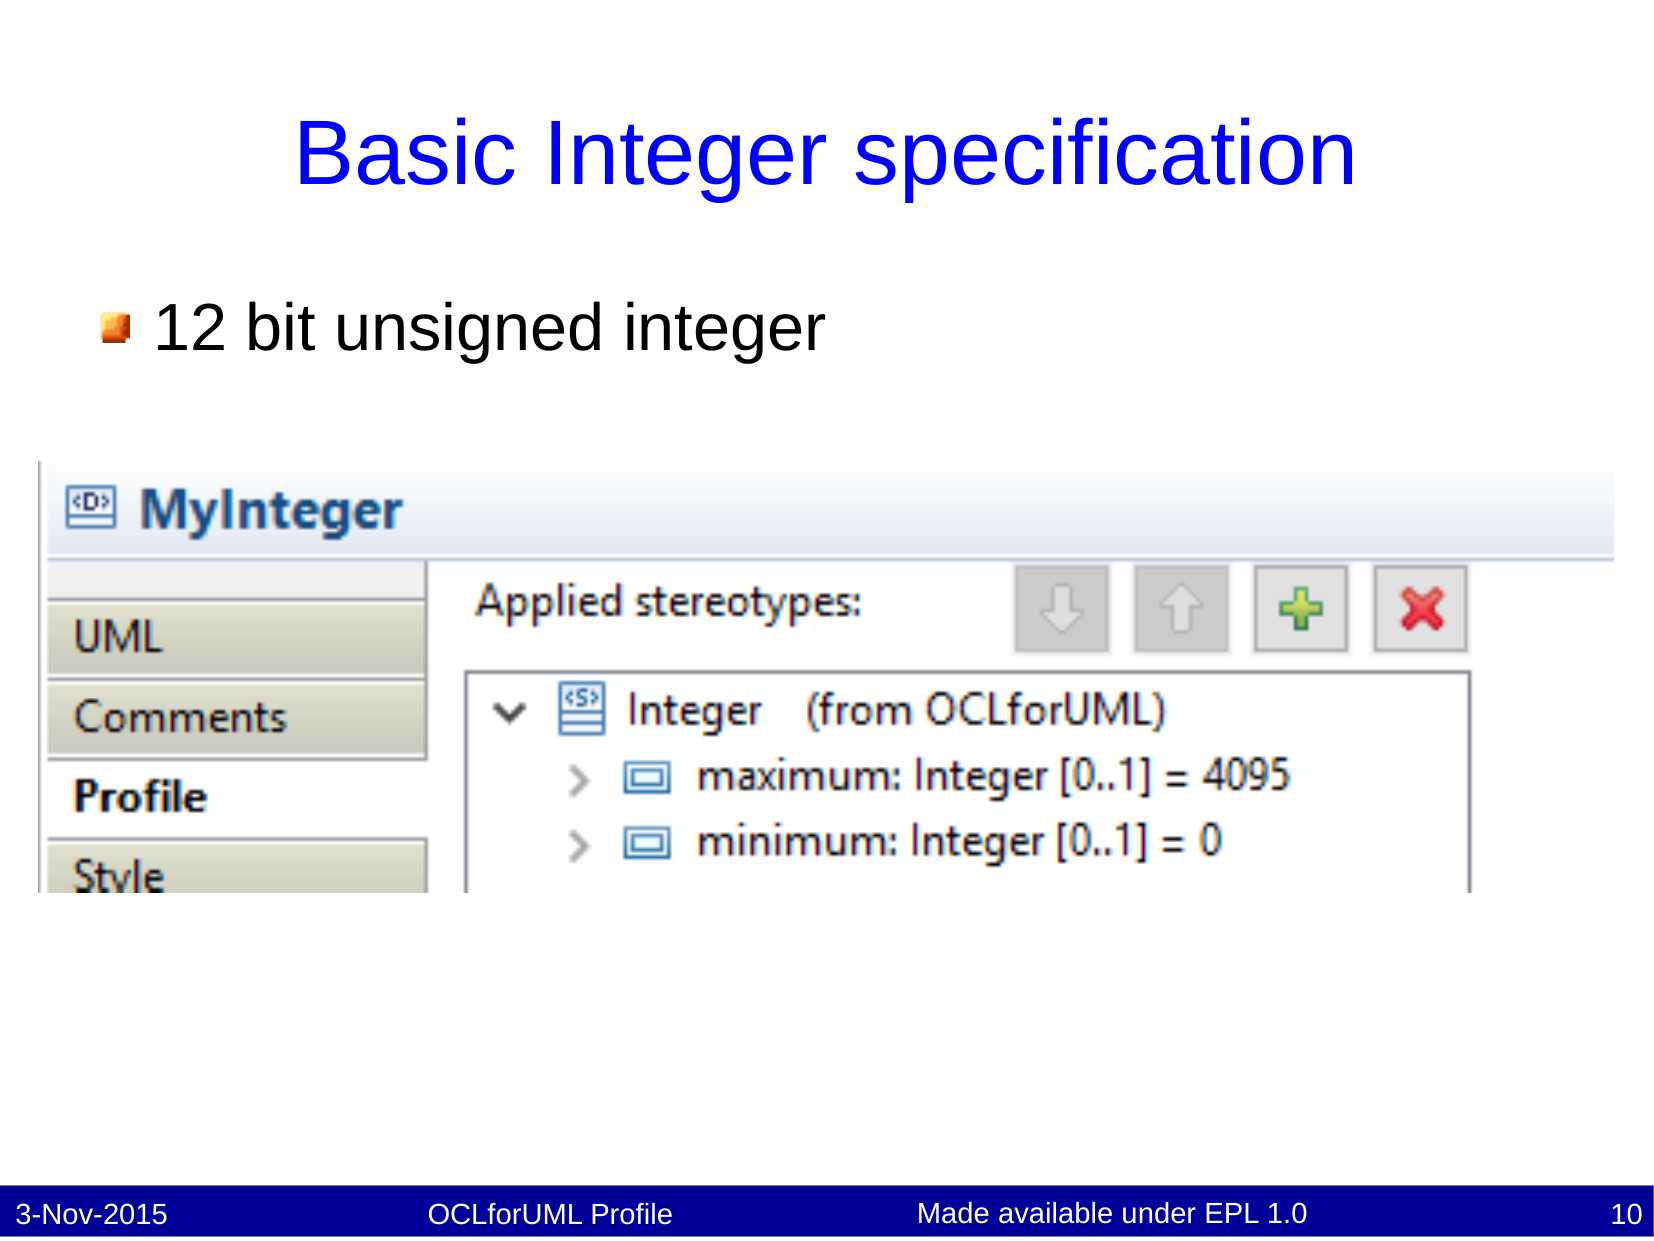

# Basic Integer specification
12 bit unsigned integer
3-Nov-2015
OCLforUML Profile
10